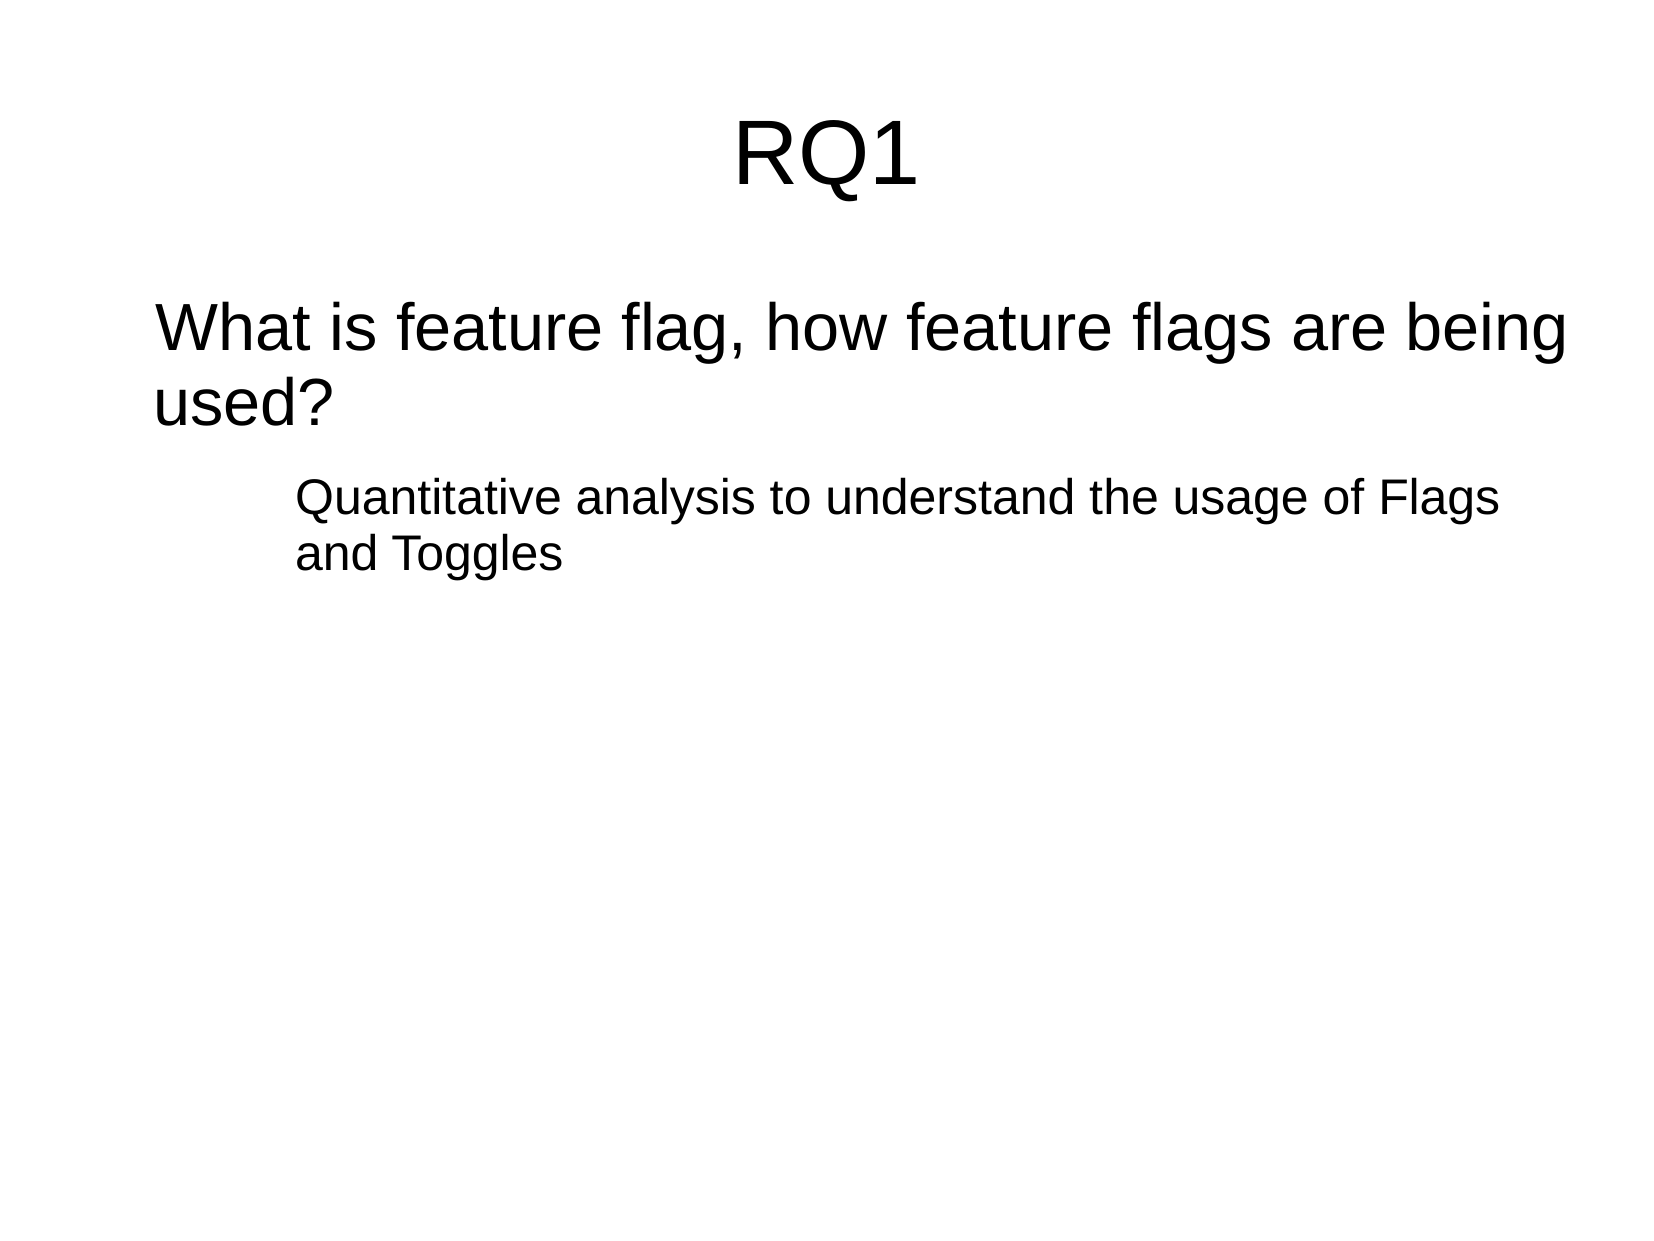

# RQ1
What is feature flag, how feature flags are being used?
Quantitative analysis to understand the usage of Flags and Toggles